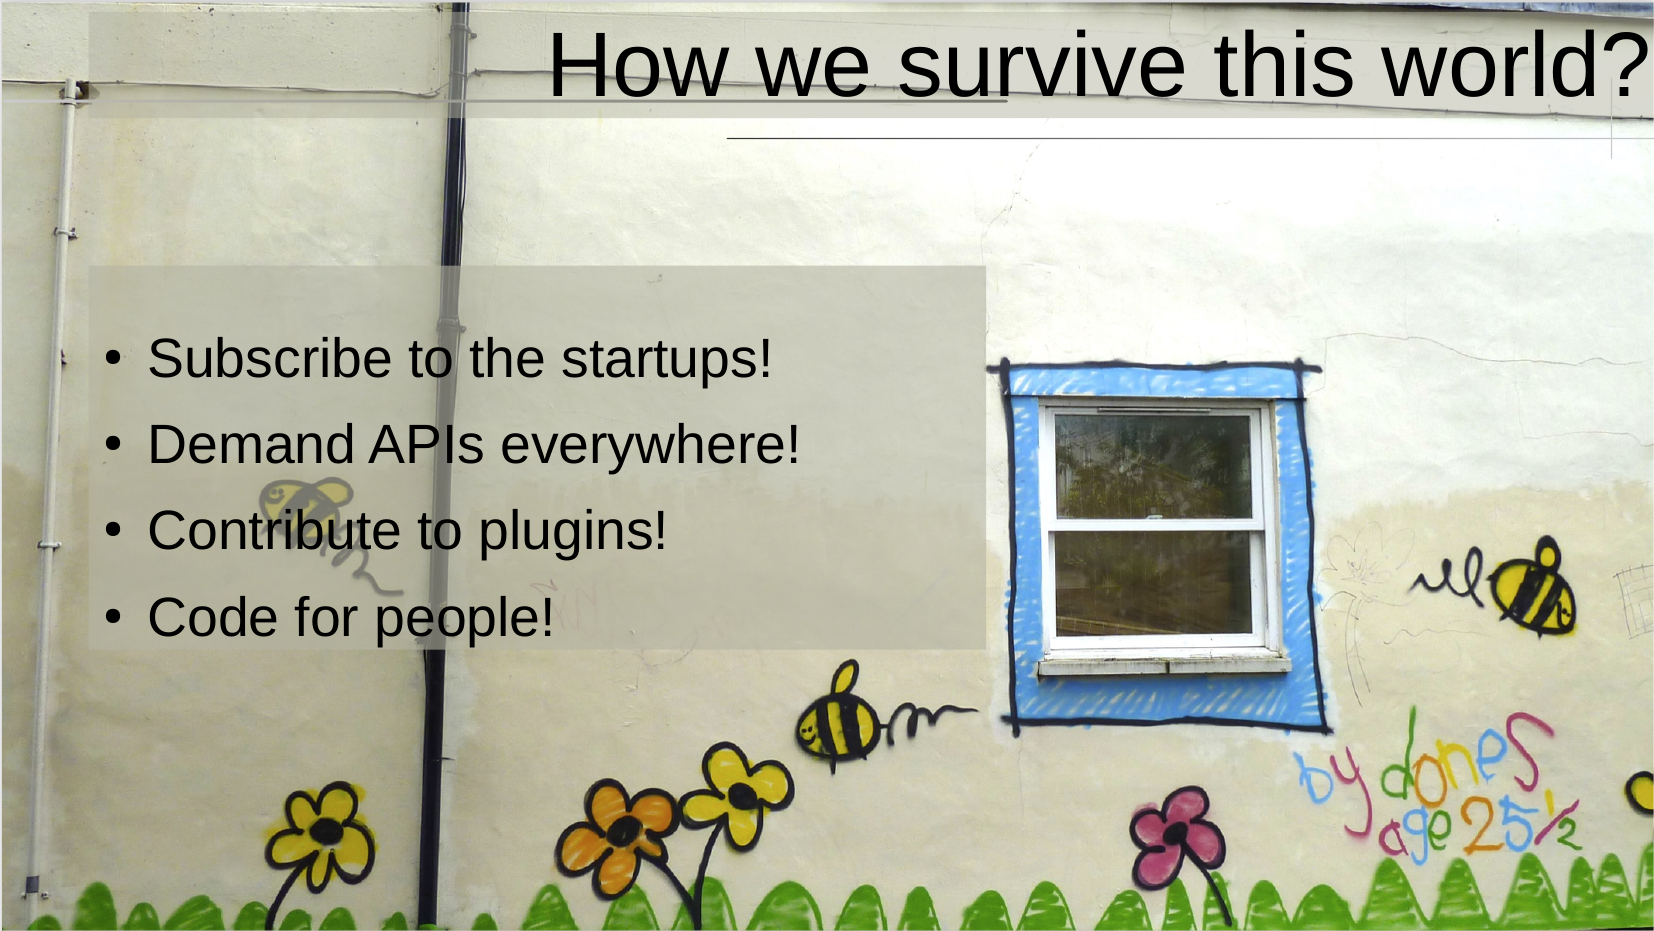

# How we survive this world?
Subscribe to the startups!
Demand APIs everywhere!
Contribute to plugins!
Code for people!